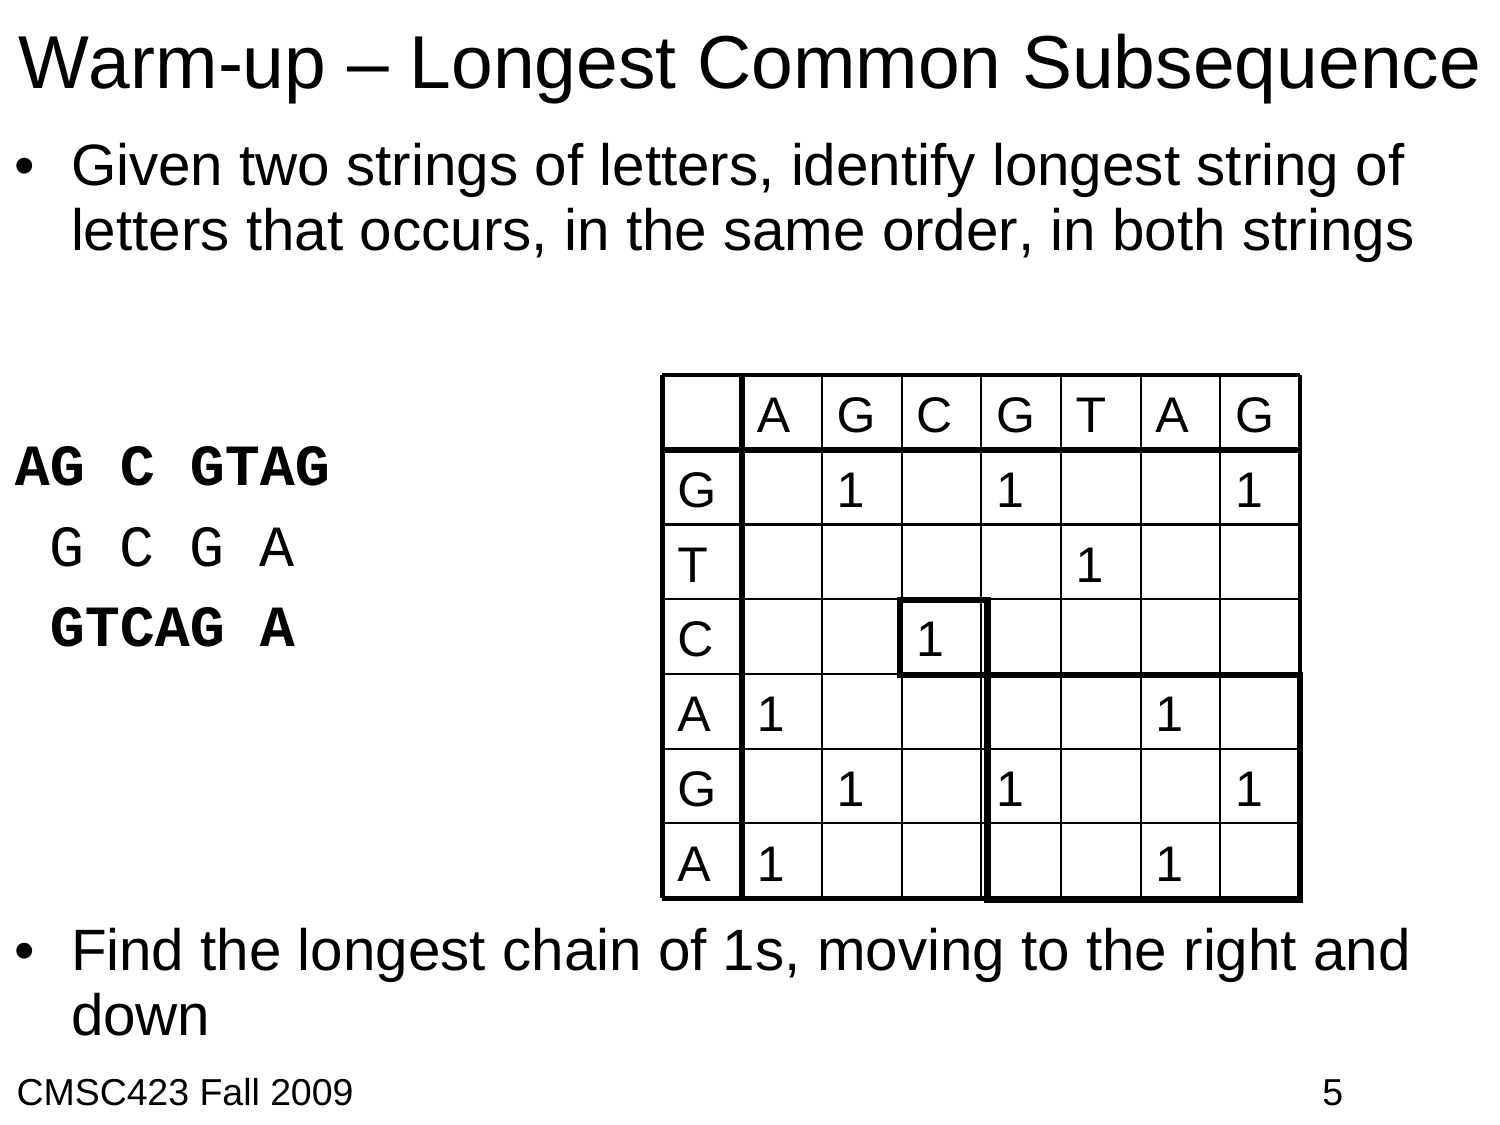

# Warm-up – Longest Common Subsequence
Given two strings of letters, identify longest string of letters that occurs, in the same order, in both strings
AG C GTAG
 G C G A
 GTCAG A
Find the longest chain of 1s, moving to the right and down
A
G
C
G
T
A
G
G
1
1
1
T
1
C
1
A
1
1
G
1
1
1
A
1
1
CMSC423 Fall 2009
5